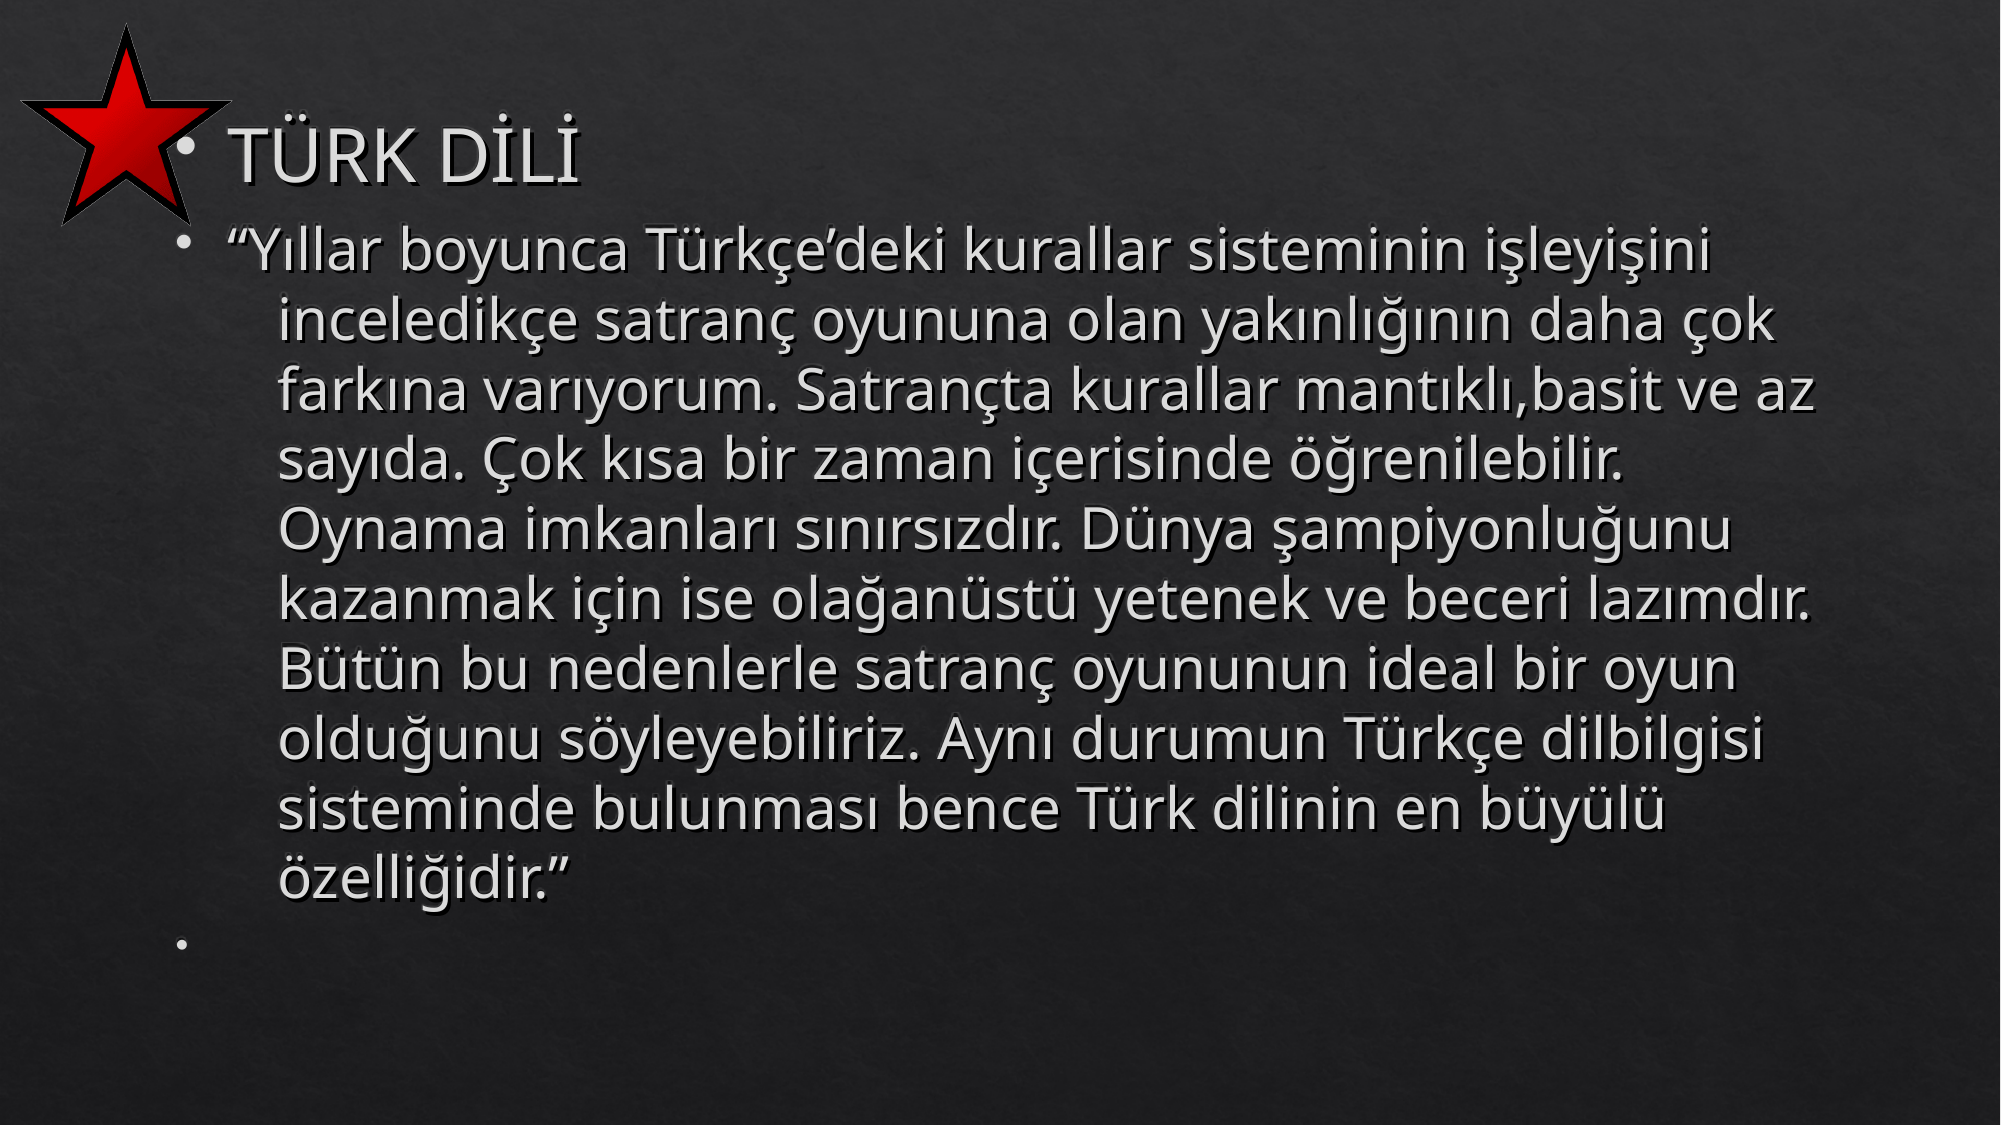

#
TÜRK DİLİ
“Yıllar boyunca Türkçe’deki kurallar sisteminin işleyişini inceledikçe satranç oyununa olan yakınlığının daha çok farkına varıyorum. Satrançta kurallar mantıklı,basit ve az sayıda. Çok kısa bir zaman içerisinde öğrenilebilir. Oynama imkanları sınırsızdır. Dünya şampiyonluğunu kazanmak için ise olağanüstü yetenek ve beceri lazımdır. Bütün bu nedenlerle satranç oyununun ideal bir oyun olduğunu söyleyebiliriz. Aynı durumun Türkçe dilbilgisi sisteminde bulunması bence Türk dilinin en büyülü özelliğidir.”